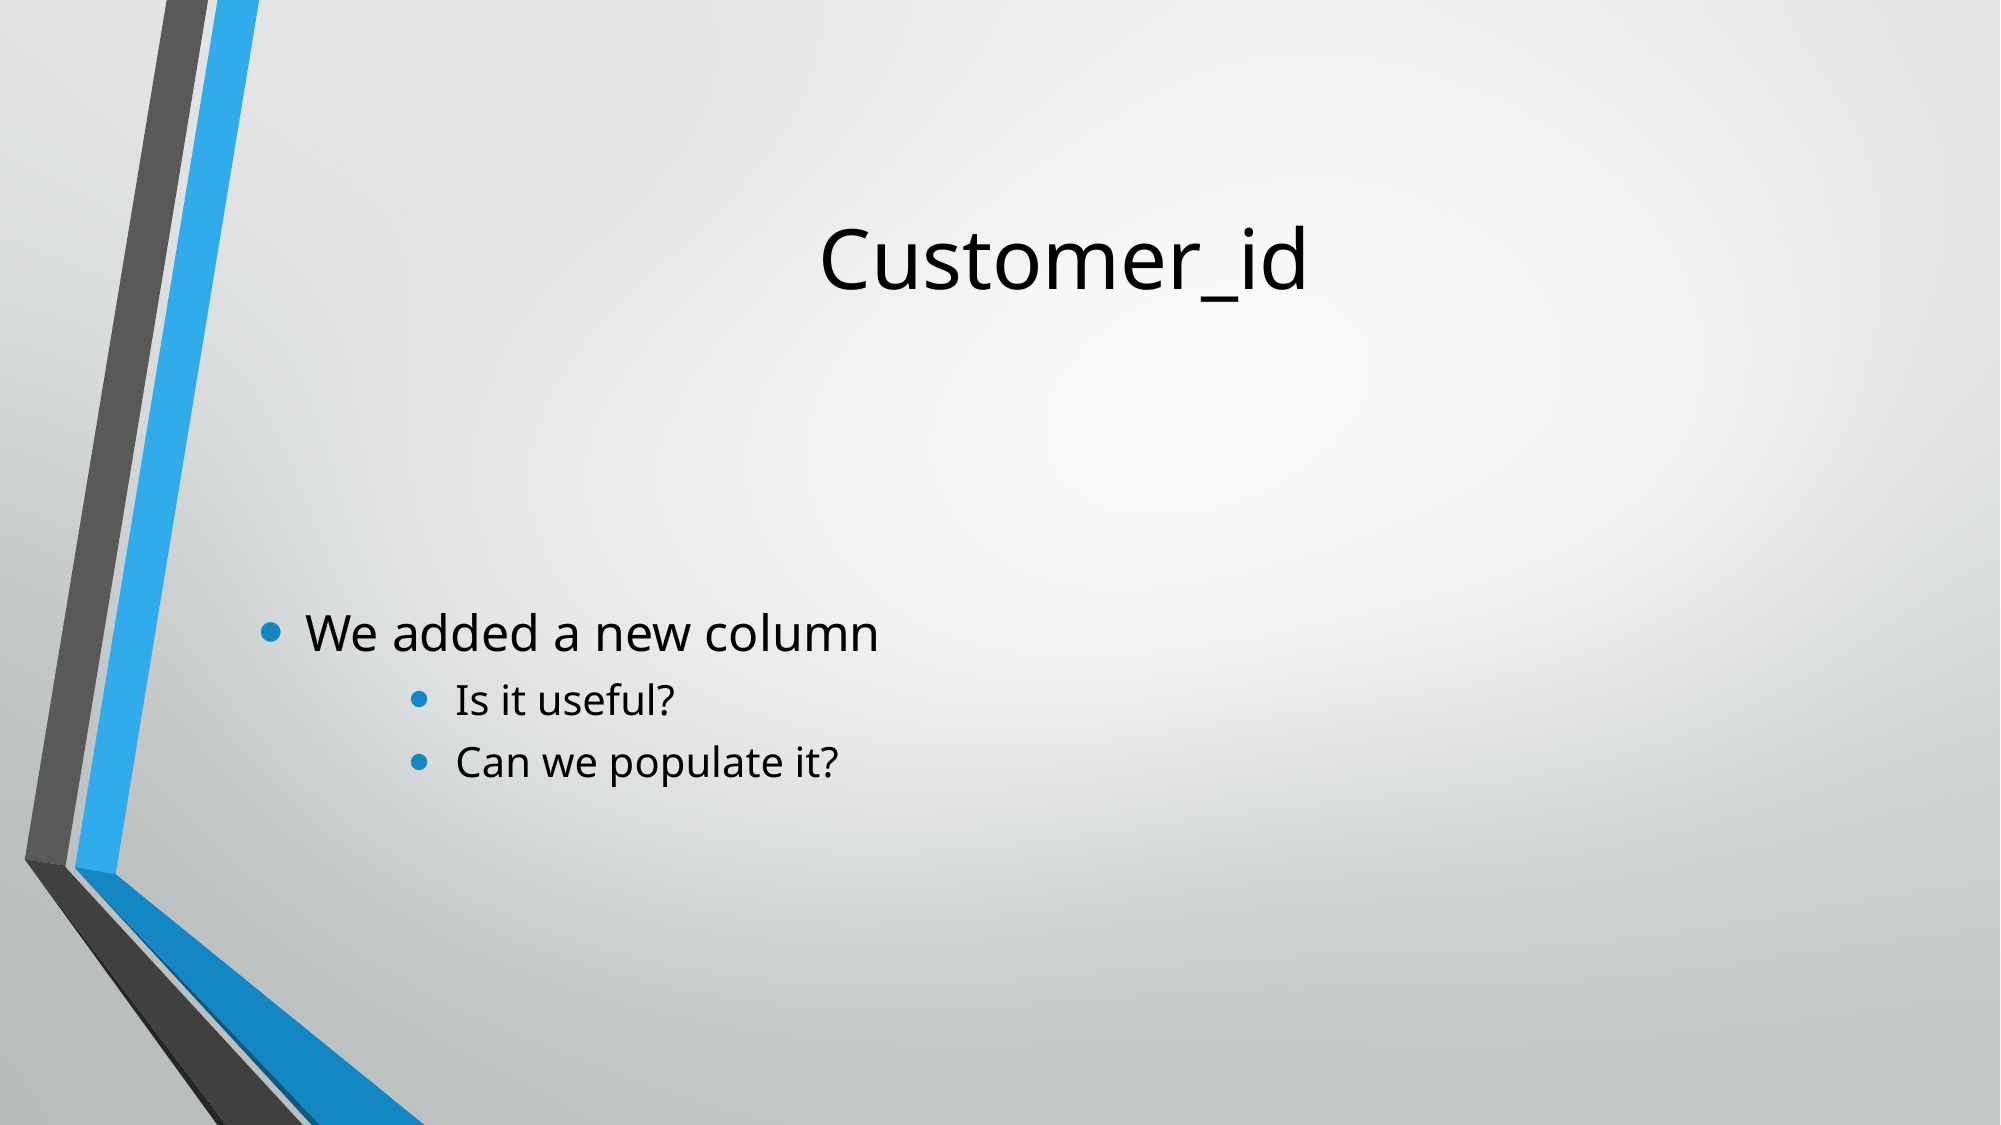

# Customer_id
We added a new column
Is it useful?
Can we populate it?